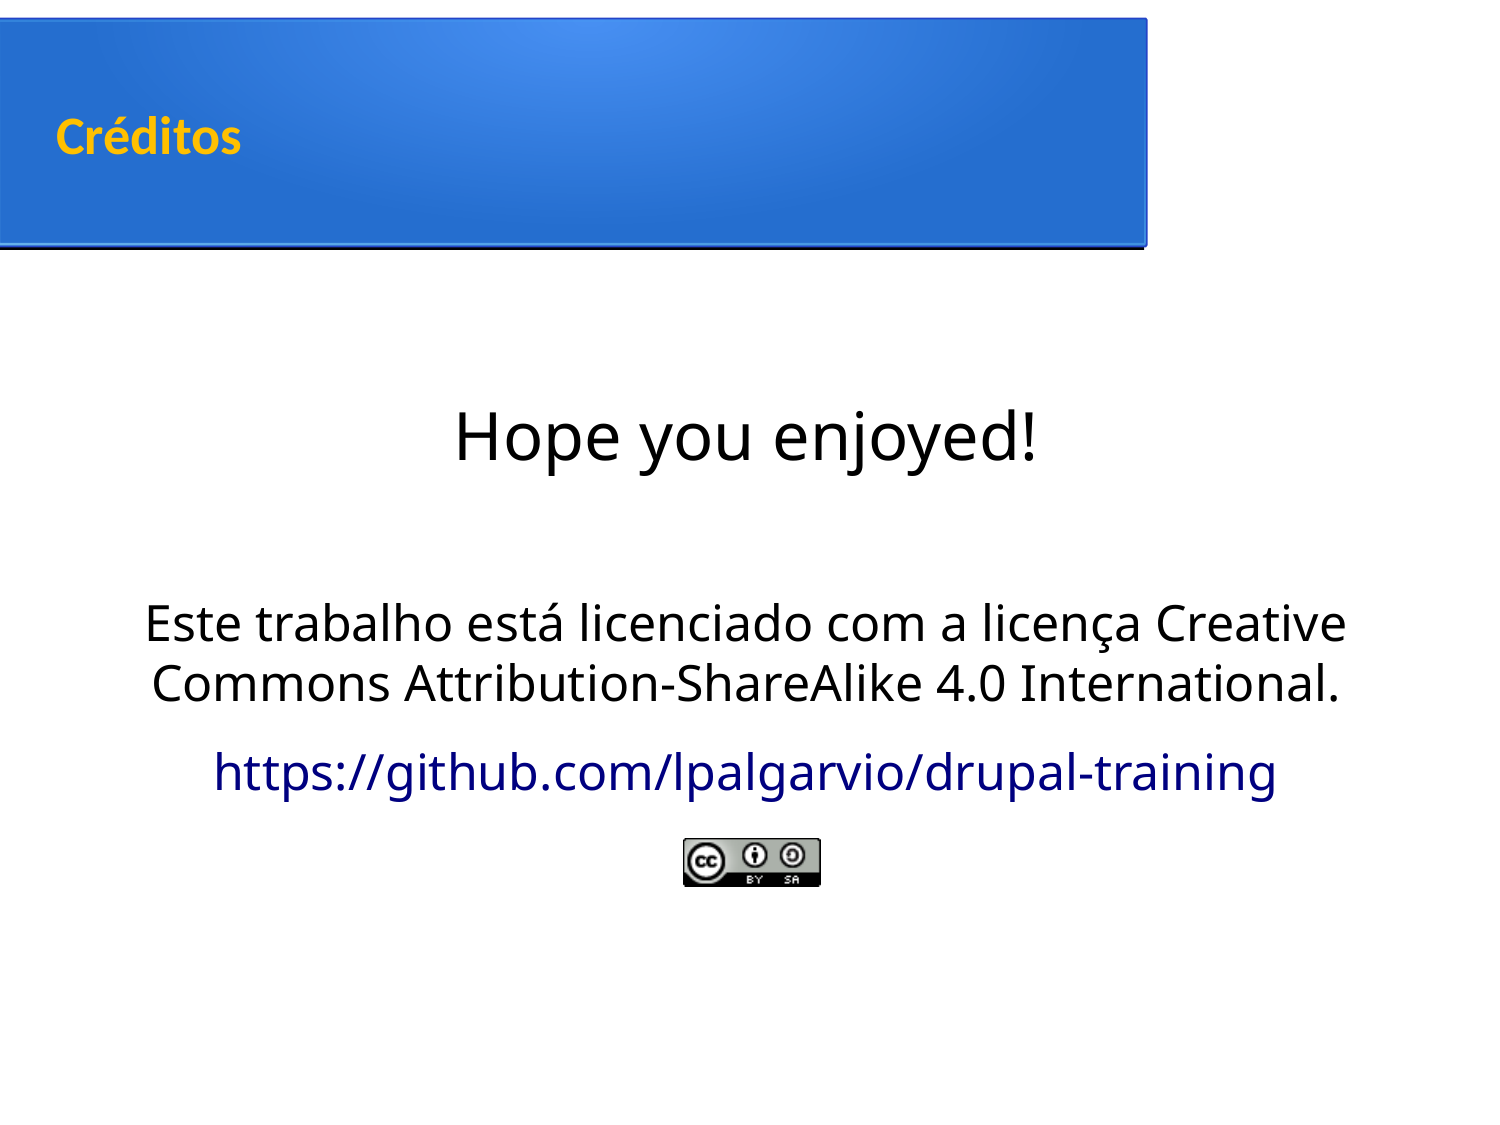

# Créditos
Hope you enjoyed!
Este trabalho está licenciado com a licença Creative Commons Attribution-ShareAlike 4.0 International.
https://github.com/lpalgarvio/drupal-training